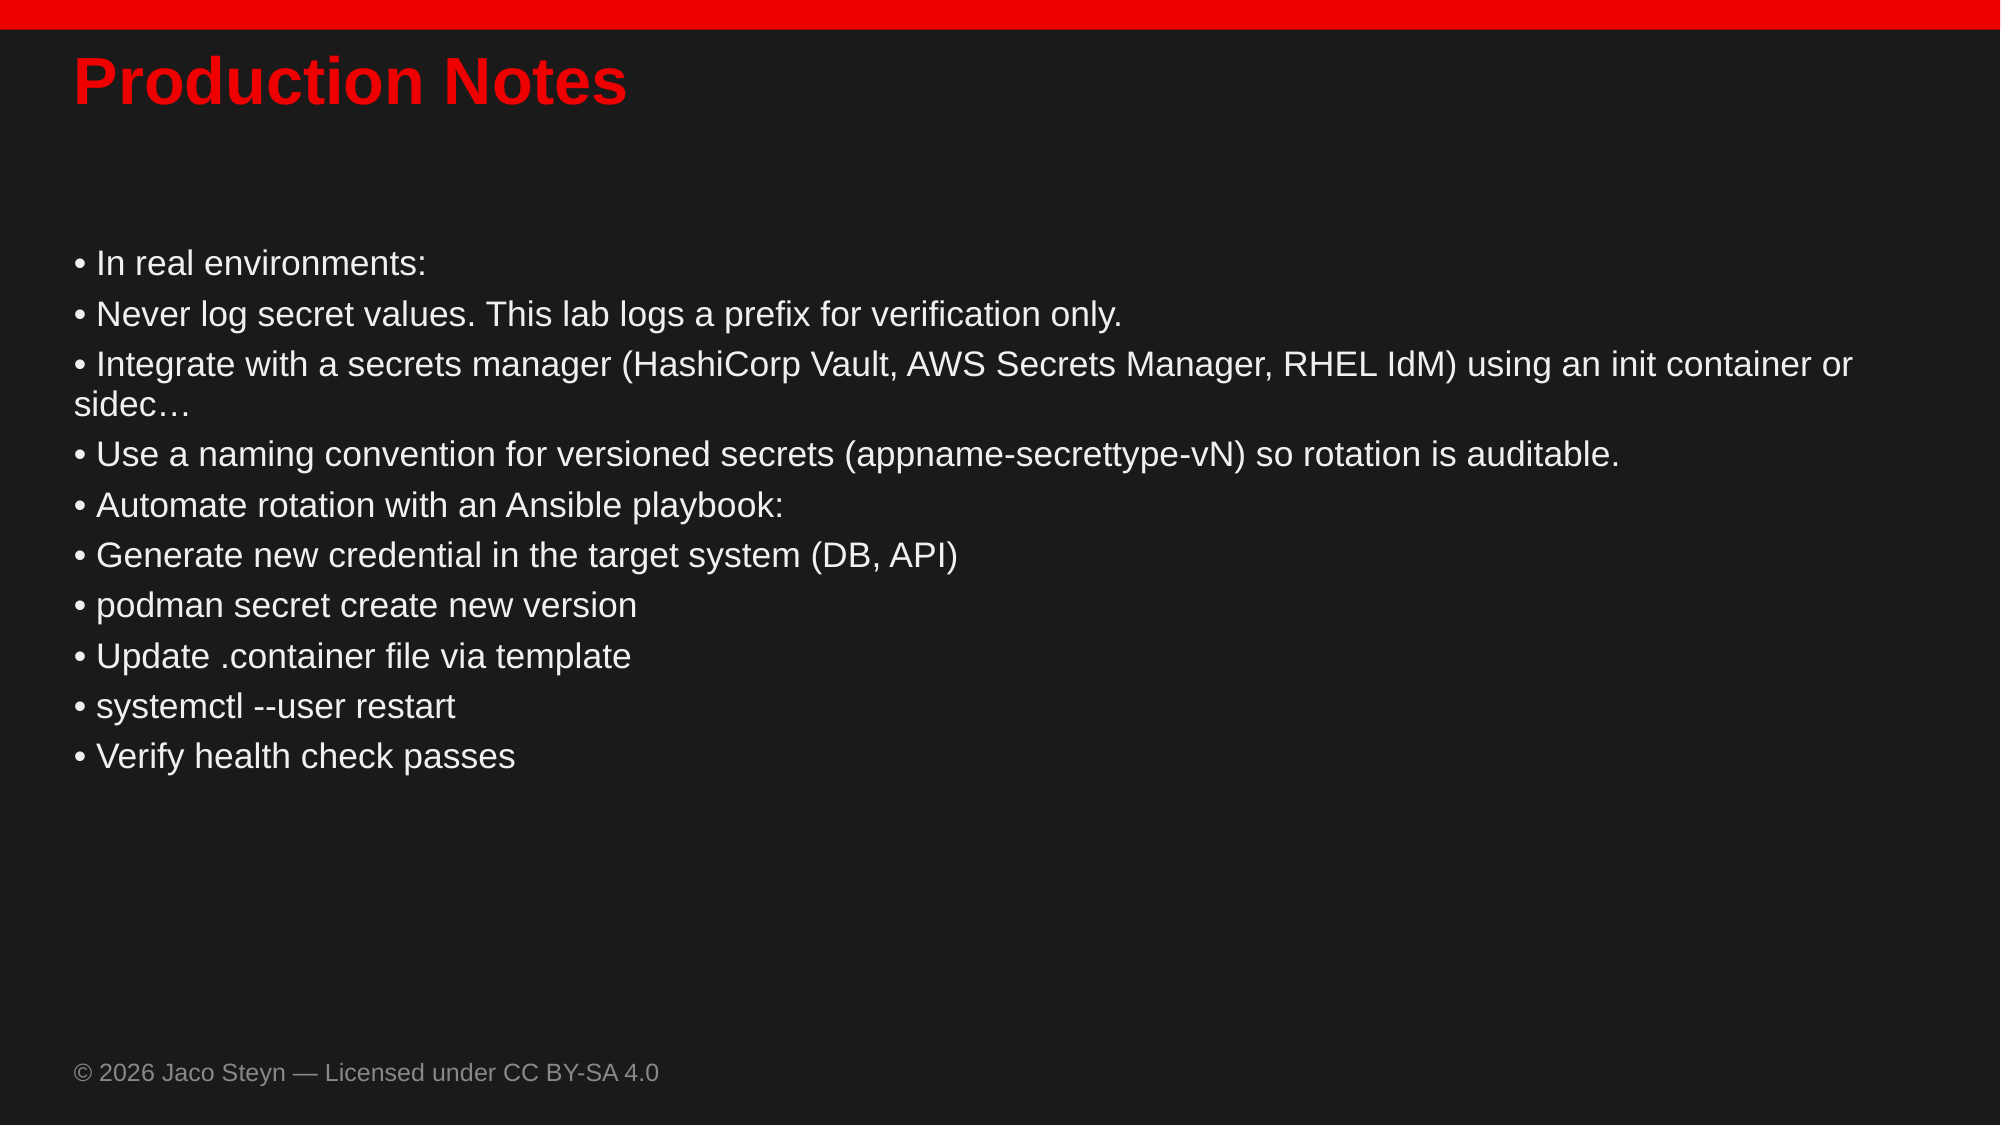

Production Notes
• In real environments:
• Never log secret values. This lab logs a prefix for verification only.
• Integrate with a secrets manager (HashiCorp Vault, AWS Secrets Manager, RHEL IdM) using an init container or sidec…
• Use a naming convention for versioned secrets (appname-secrettype-vN) so rotation is auditable.
• Automate rotation with an Ansible playbook:
• Generate new credential in the target system (DB, API)
• podman secret create new version
• Update .container file via template
• systemctl --user restart
• Verify health check passes
© 2026 Jaco Steyn — Licensed under CC BY-SA 4.0